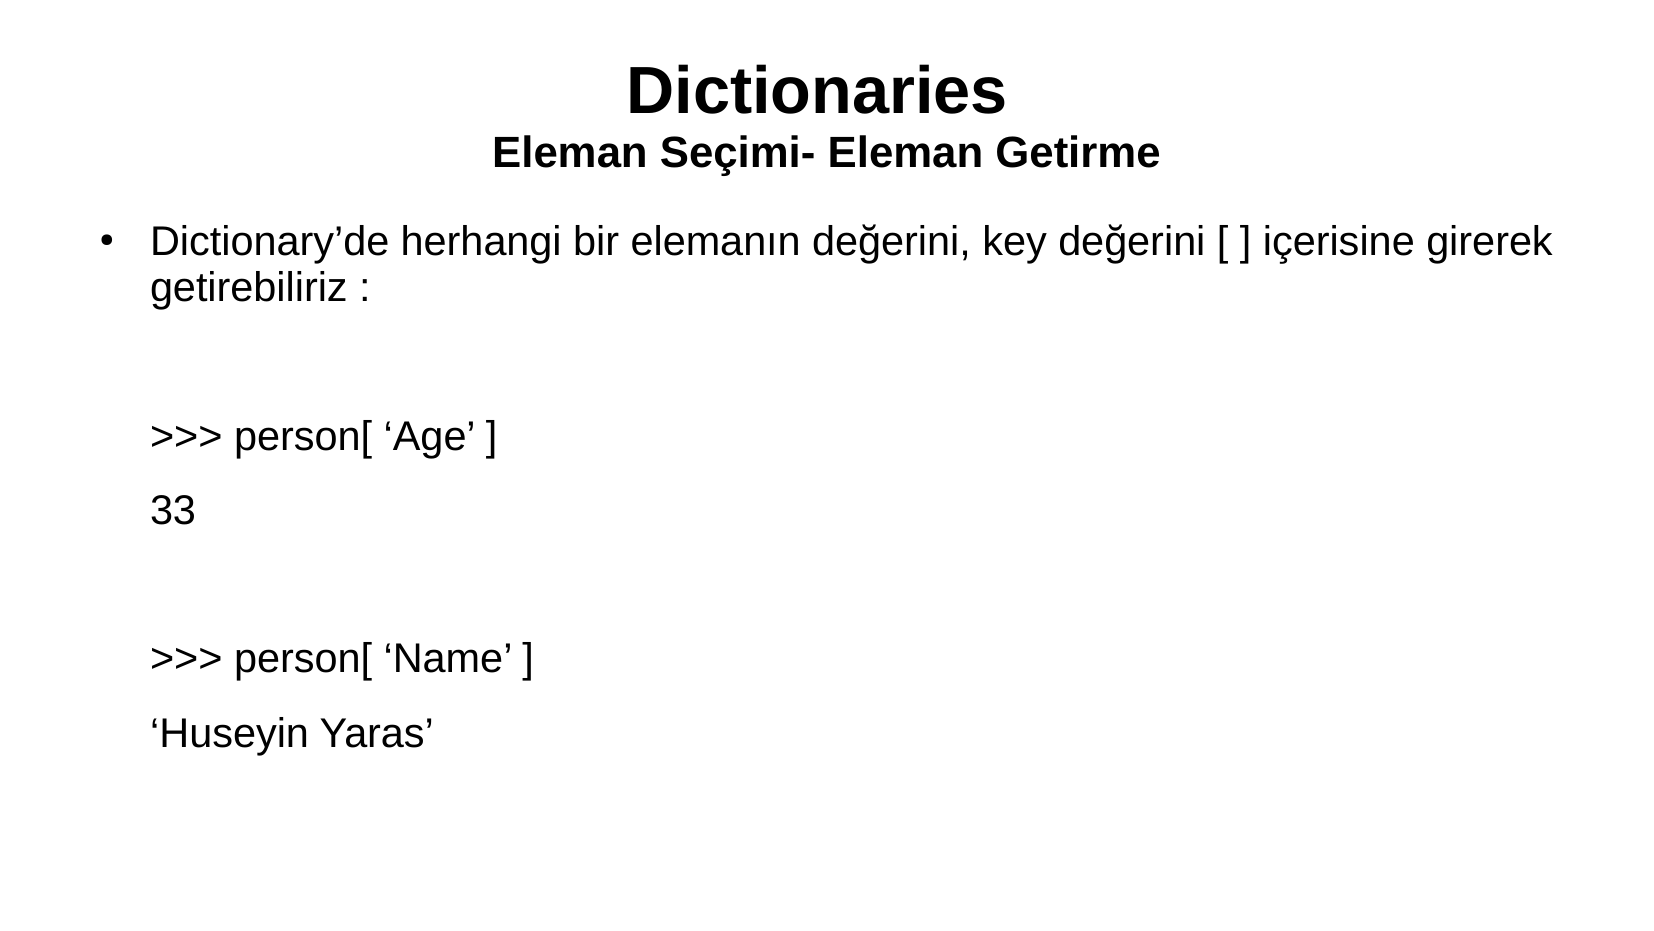

# Dictionaries Eleman Seçimi- Eleman Getirme
Dictionary’de herhangi bir elemanın değerini, key değerini [ ] içerisine girerek getirebiliriz :
>>> person[ ‘Age’ ]
33
>>> person[ ‘Name’ ]
‘Huseyin Yaras’